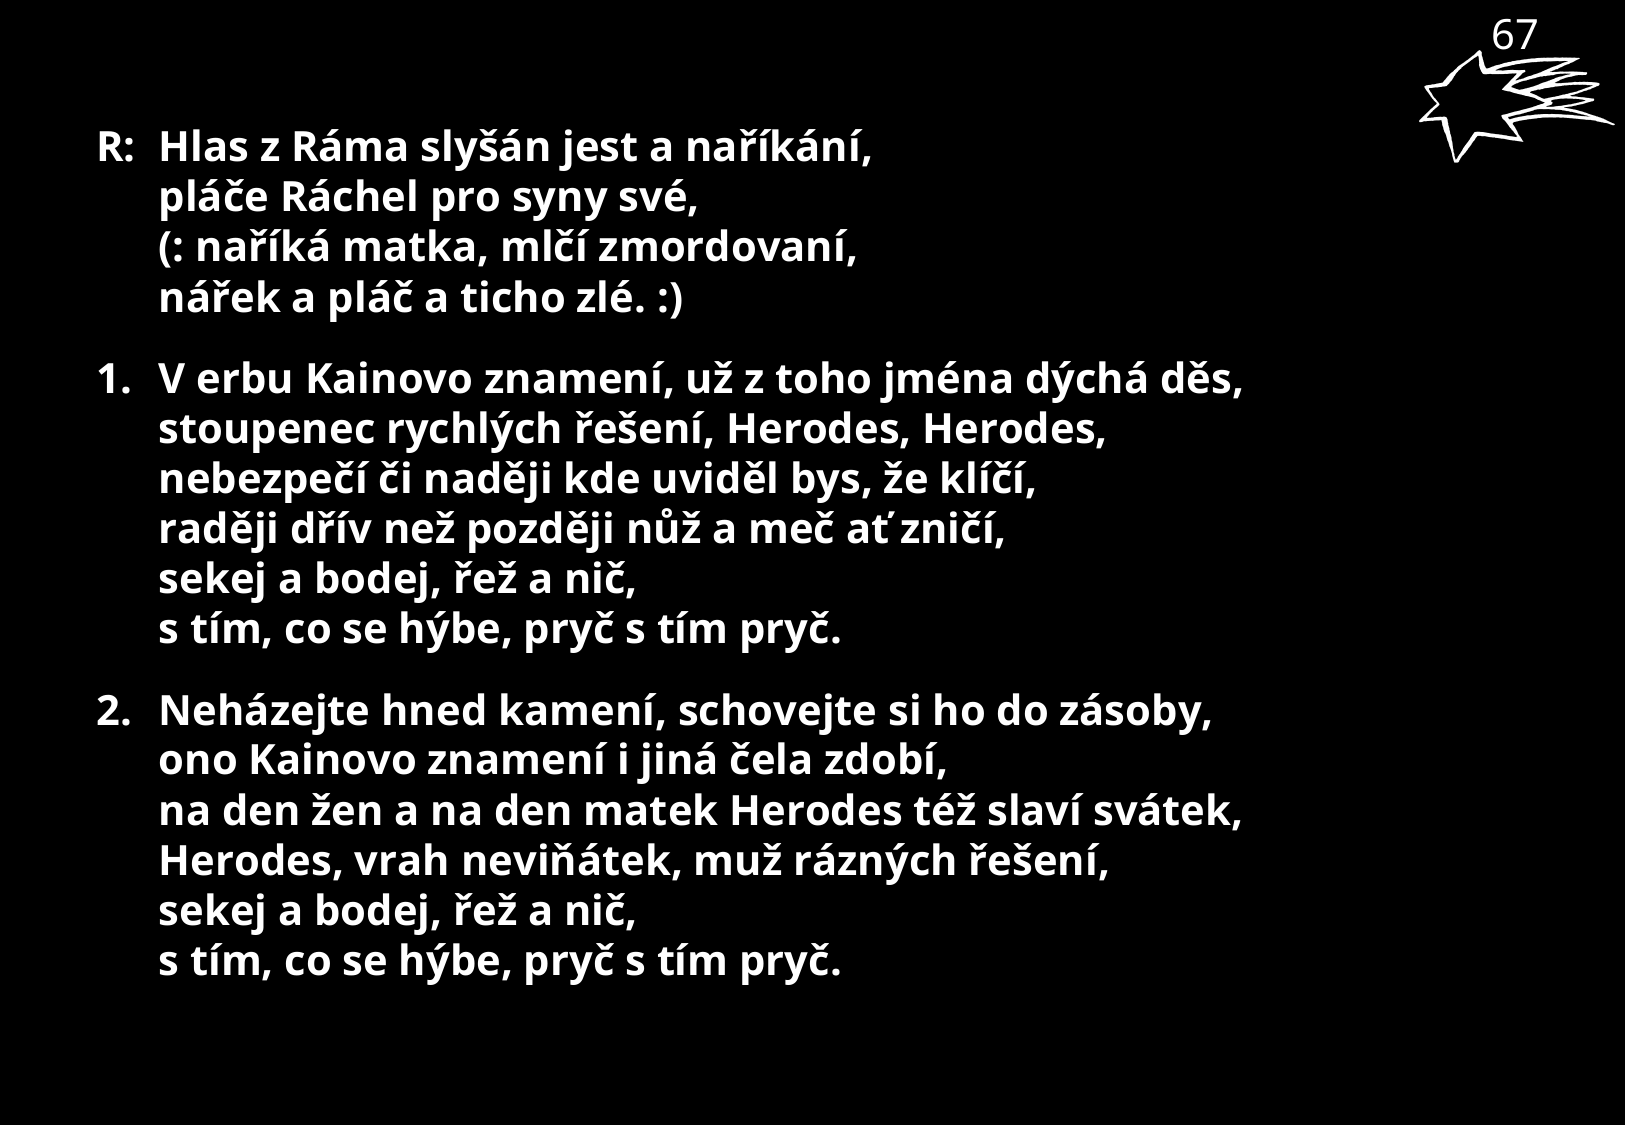

67
# R: 	Hlas z Ráma slyšán jest a naříkání, pláče Ráchel pro syny své, (: naříká matka, mlčí zmordovaní, nářek a pláč a ticho zlé. :)
V erbu Kainovo znamení, už z toho jména dýchá děs,
stoupenec rychlých řešení, Herodes, Herodes,
nebezpečí či naději kde uviděl bys, že klíčí,
raději dřív než později nůž a meč ať zničí,
sekej a bodej, řež a nič,
s tím, co se hýbe, pryč s tím pryč.
Neházejte hned kamení, schovejte si ho do zásoby,
ono Kainovo znamení i jiná čela zdobí,
na den žen a na den matek Herodes též slaví svátek,
Herodes, vrah neviňátek, muž rázných řešení,
sekej a bodej, řež a nič,
s tím, co se hýbe, pryč s tím pryč.